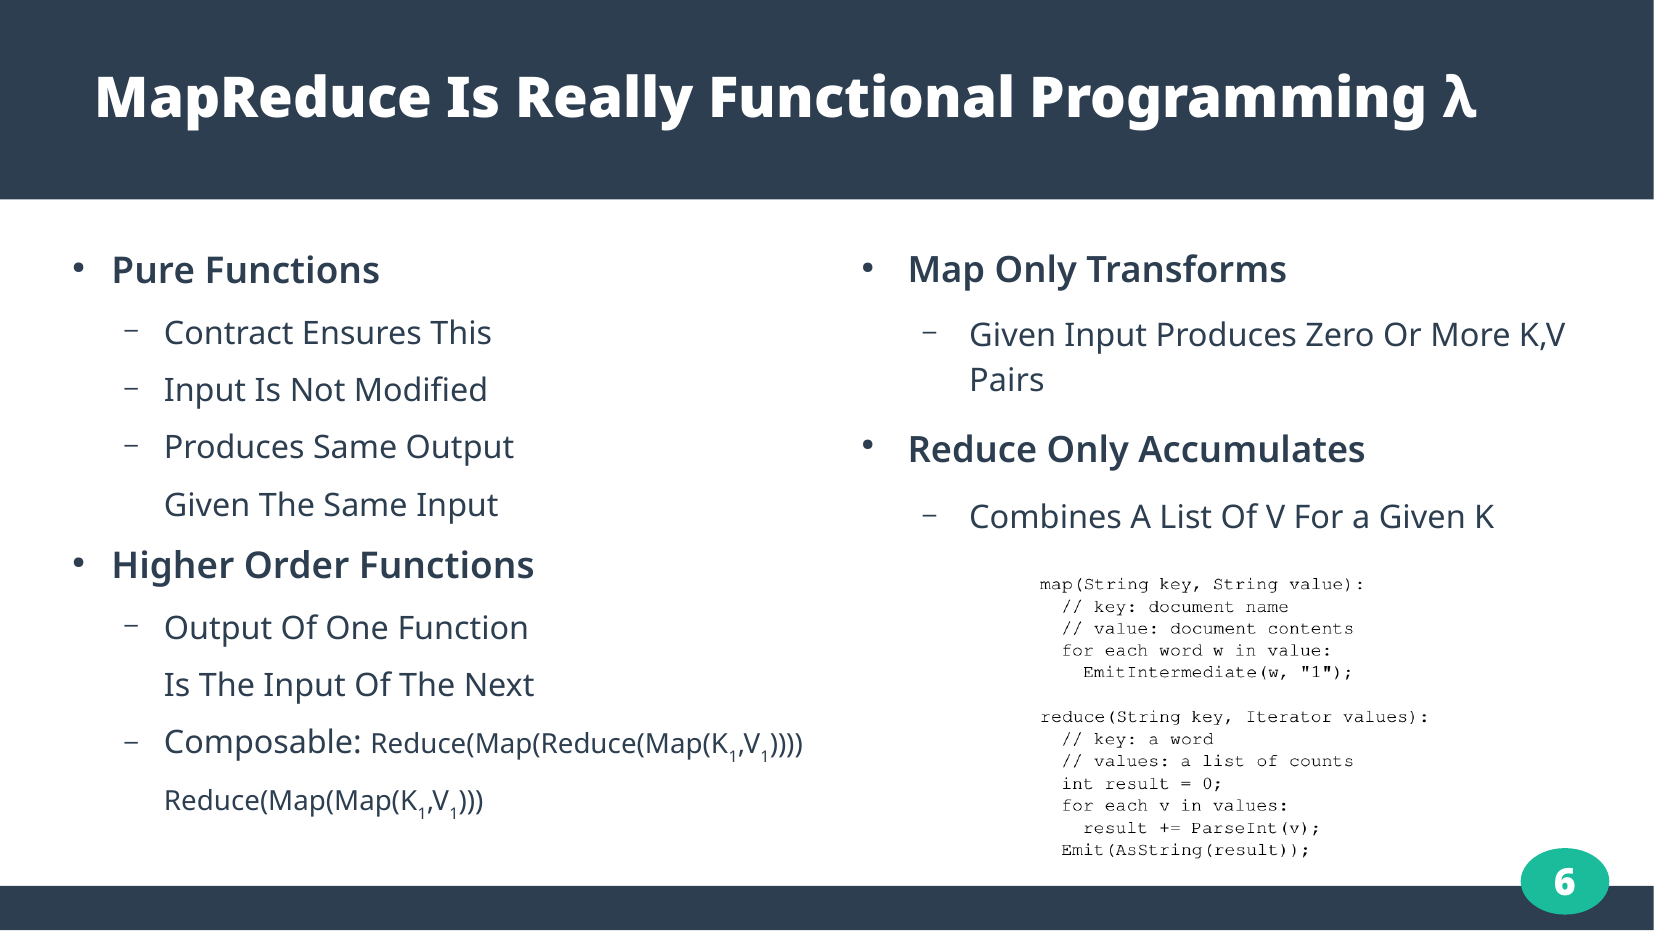

# MapReduce Is Really Functional Programming λ
Pure Functions
Contract Ensures This
Input Is Not Modified
Produces Same Output
Given The Same Input
Higher Order Functions
Output Of One Function
Is The Input Of The Next
Composable: Reduce(Map(Reduce(Map(K1,V1))))
Reduce(Map(Map(K1,V1)))
Map Only Transforms
Given Input Produces Zero Or More K,V Pairs
Reduce Only Accumulates
Combines A List Of V For a Given K
6